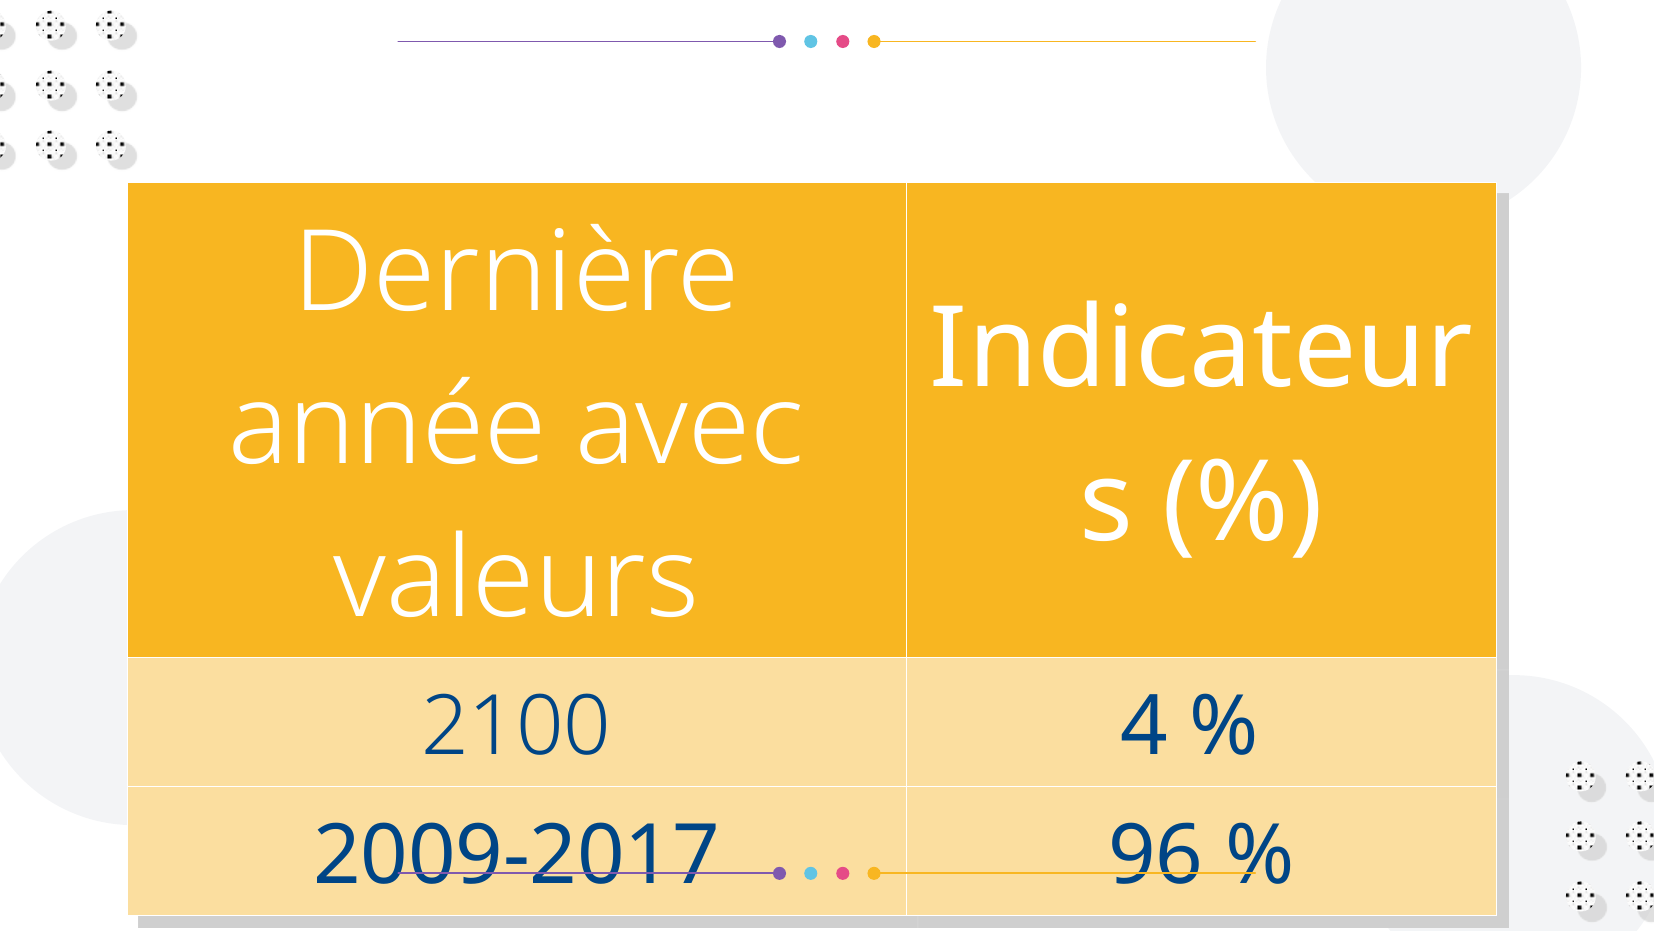

| Dernière année avec valeurs | Indicateurs (%) |
| --- | --- |
| 2100 | 4 % |
| 2009-2017 | 96 % |